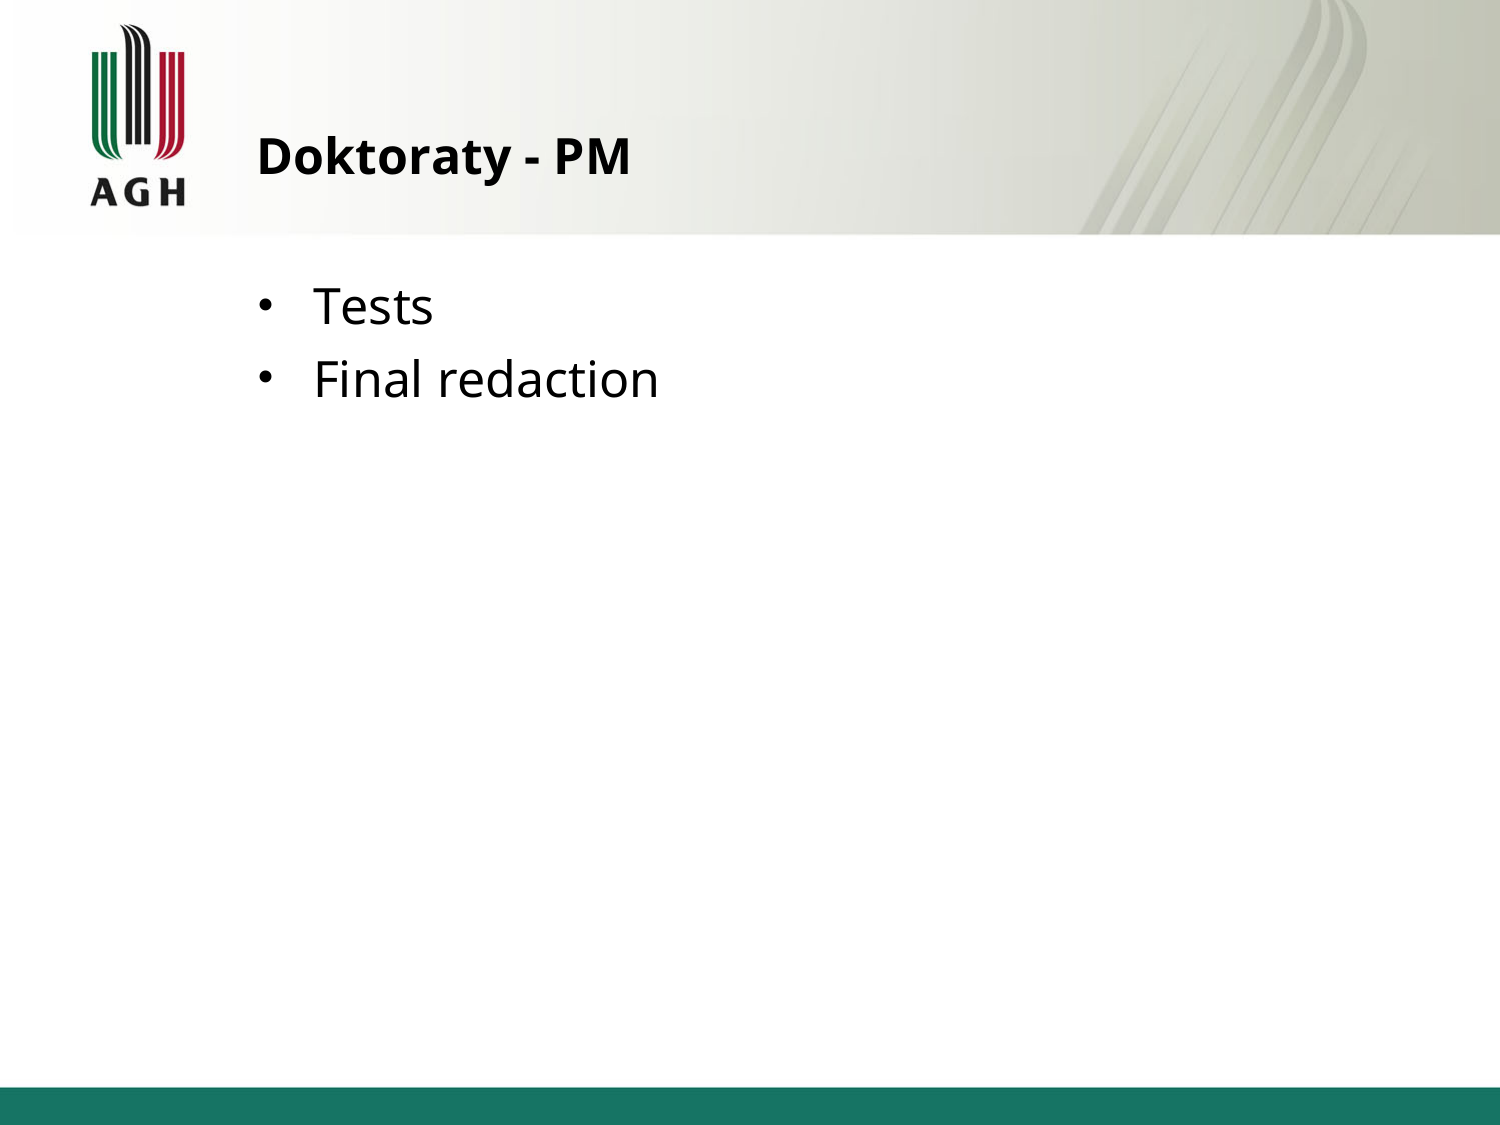

# Doktoraty - PM
Tests
Final redaction